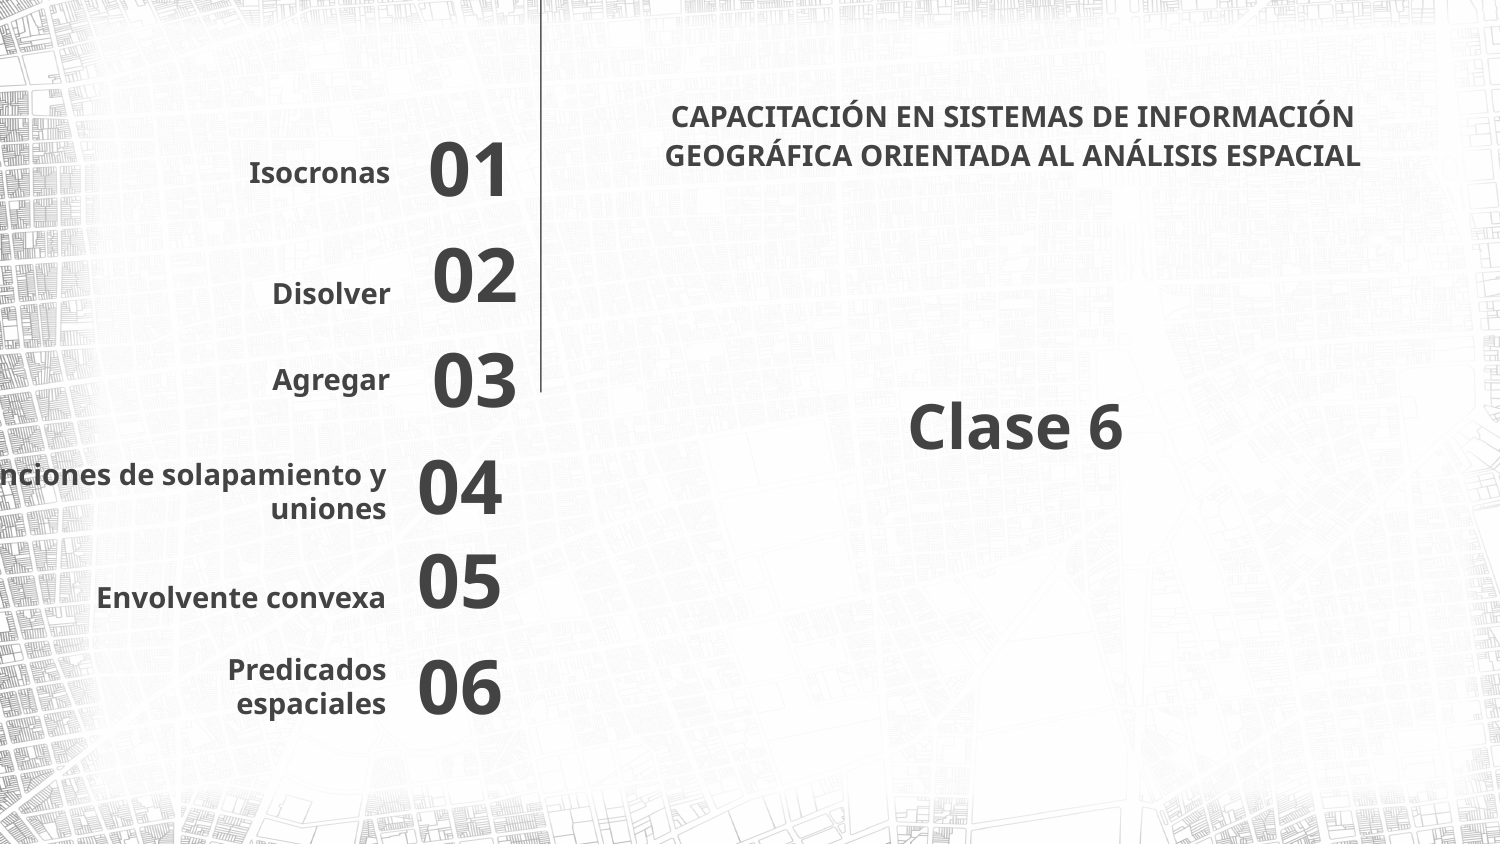

CAPACITACIÓN EN SISTEMAS DE INFORMACIÓN GEOGRÁFICA ORIENTADA AL ANÁLISIS ESPACIAL
Isocronas
01
02
Disolver
Agregar
03
Clase 6
04
Funciones de solapamiento y uniones
05
Envolvente convexa
06
Predicados espaciales